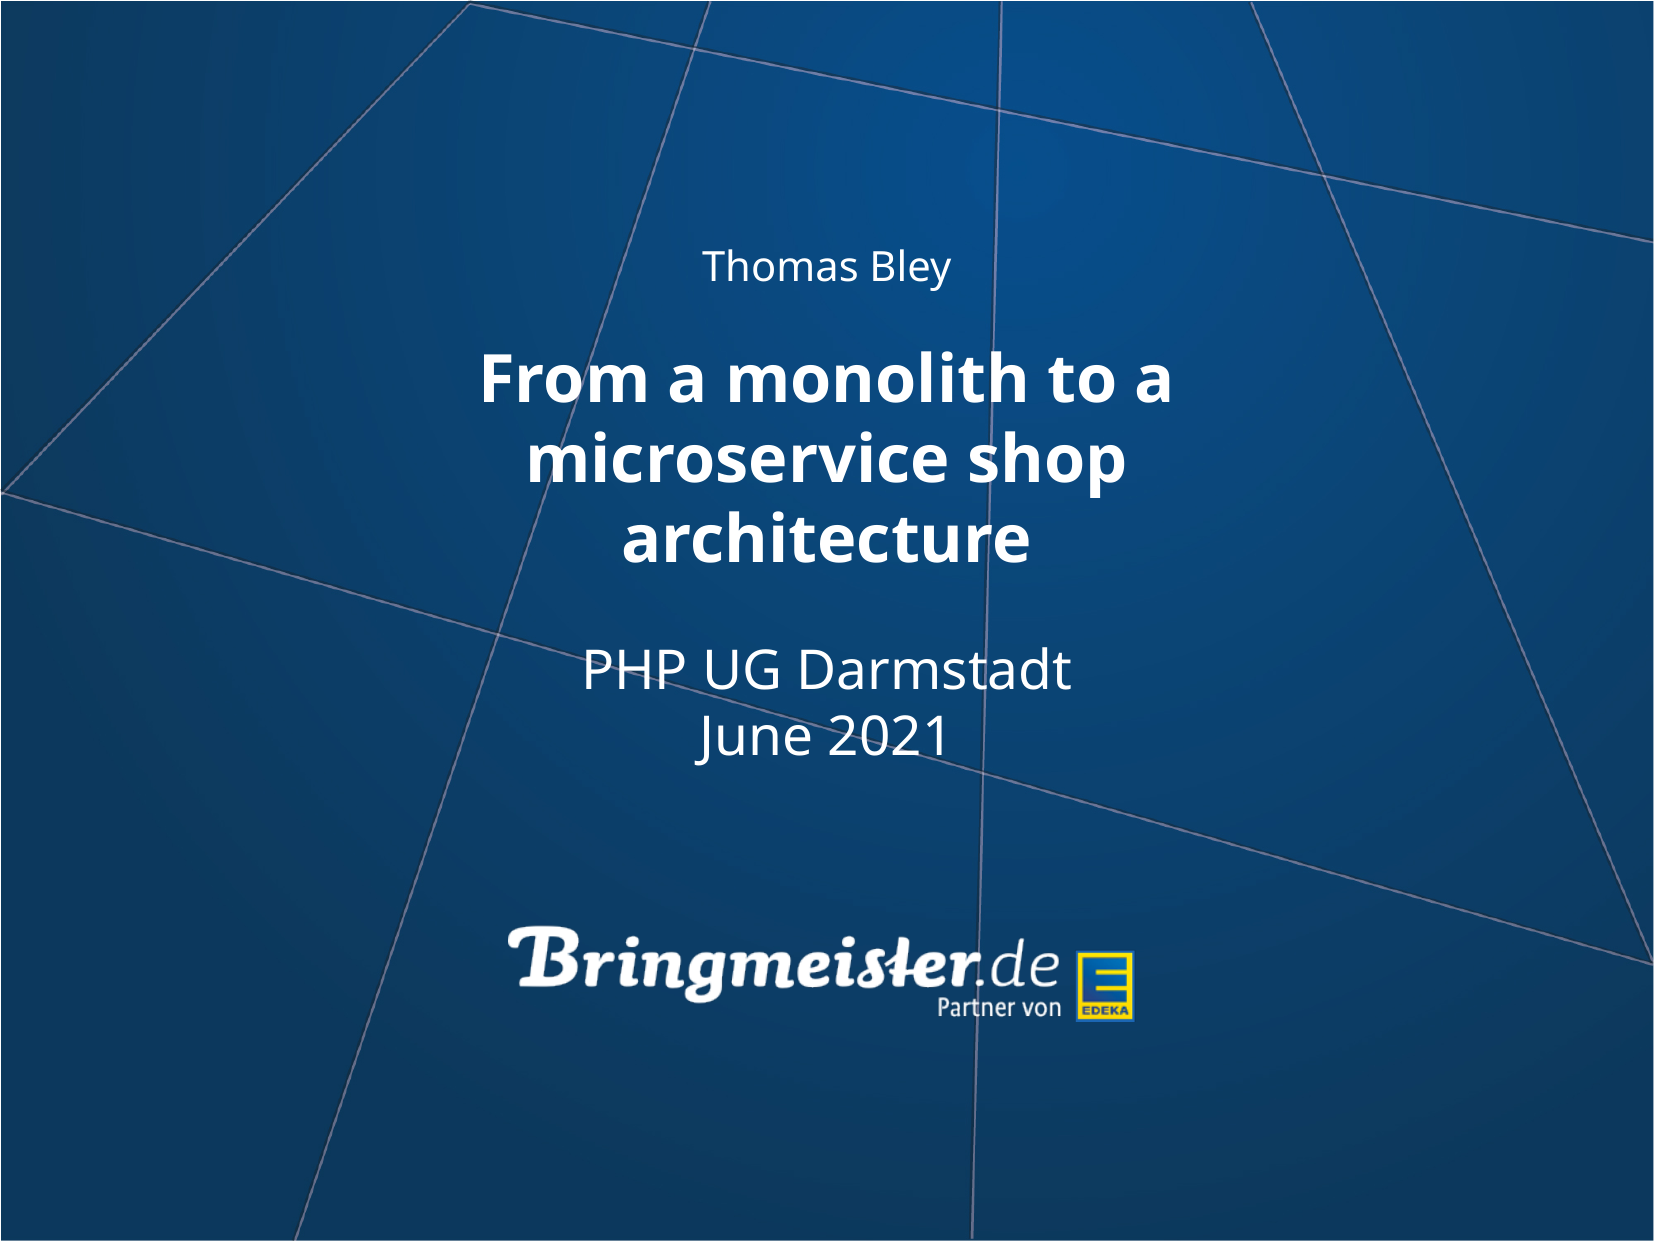

Thomas Bley
From a monolith to a microservice shop architecture
PHP UG Darmstadt June 2021